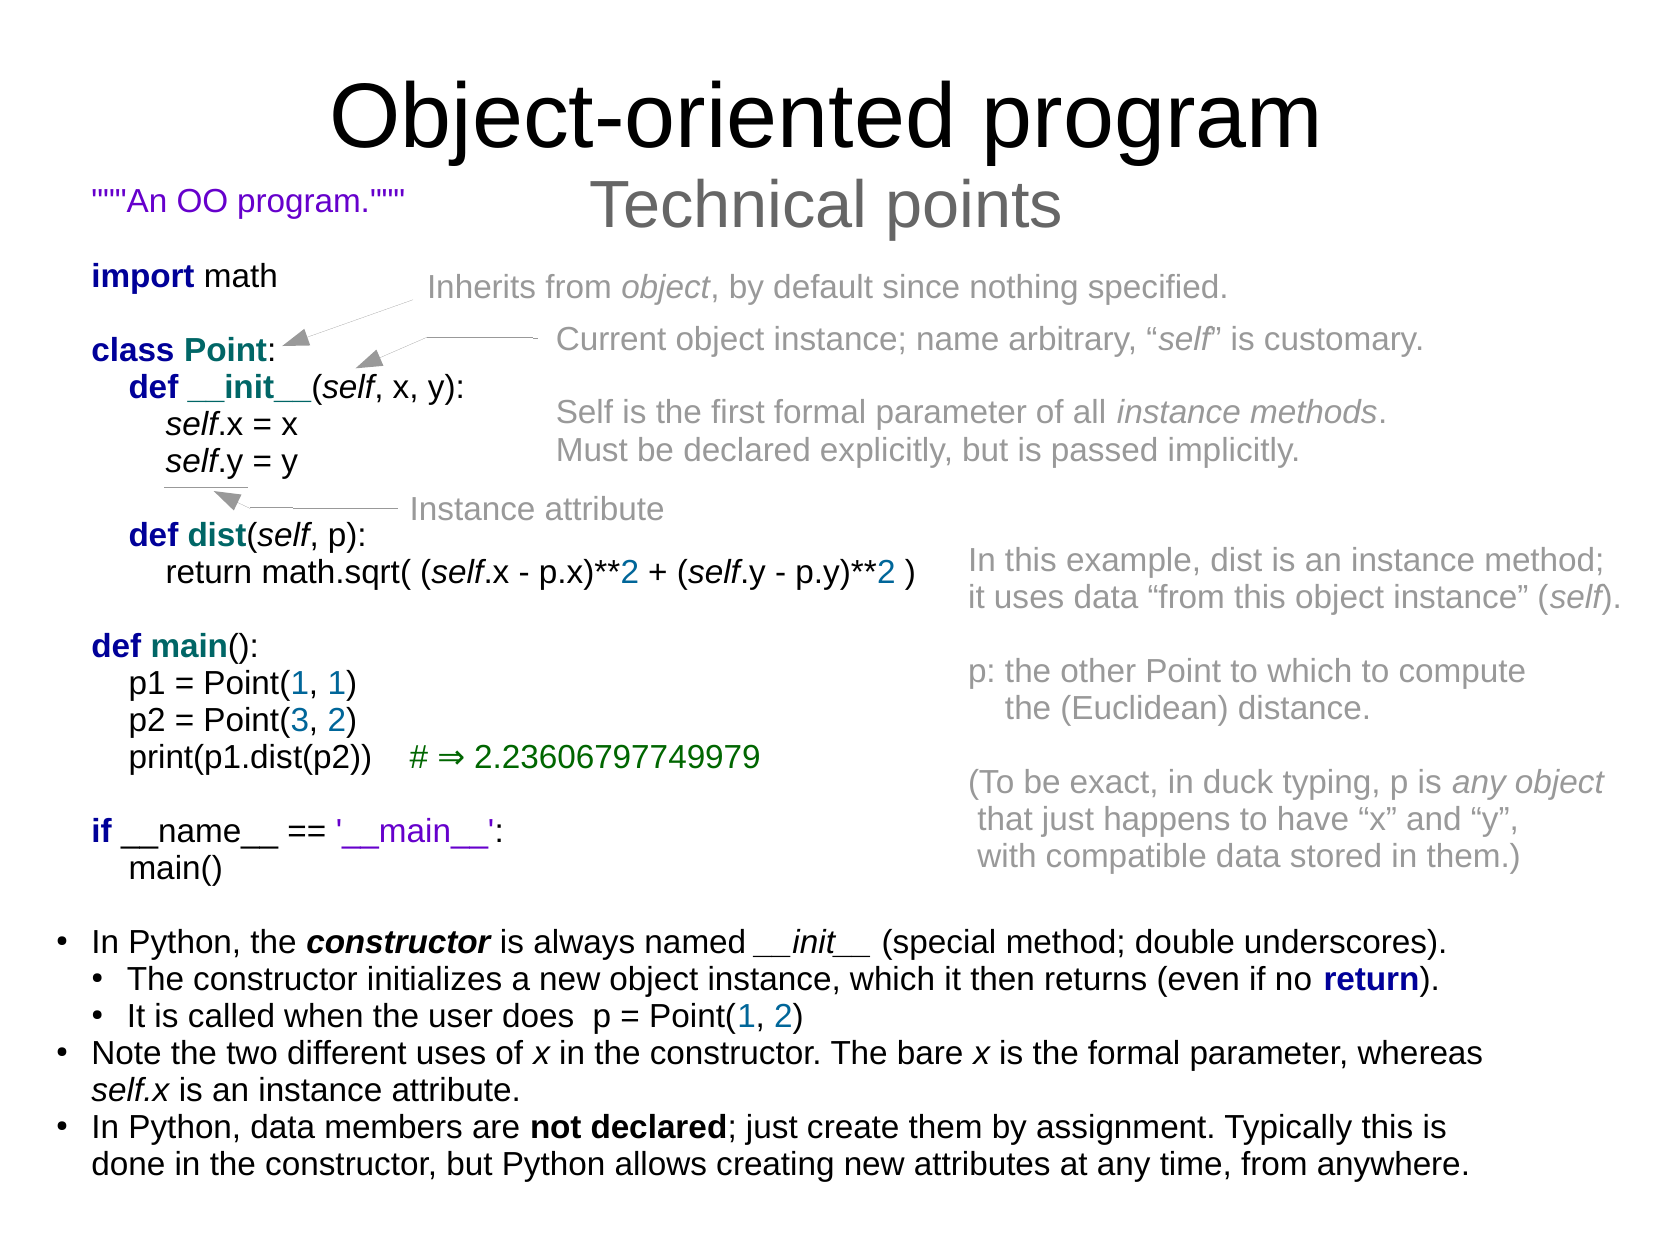

# Object-oriented program Technical points
"""An OO program."""
import math
class Point:
 def __init__(self, x, y):
 self.x = x
 self.y = y
 def dist(self, p):
 return math.sqrt( (self.x - p.x)**2 + (self.y - p.y)**2 )
def main():
 p1 = Point(1, 1)
 p2 = Point(3, 2)
 print(p1.dist(p2)) # ⇒ 2.23606797749979
if __name__ == '__main__':
 main()
In Python, the constructor is always named __init__ (special method; double underscores).
The constructor initializes a new object instance, which it then returns (even if no return).
It is called when the user does p = Point(1, 2)
Note the two different uses of x in the constructor. The bare x is the formal parameter, whereas self.x is an instance attribute.
In Python, data members are not declared; just create them by assignment. Typically this is done in the constructor, but Python allows creating new attributes at any time, from anywhere.
Inherits from object, by default since nothing specified.
Current object instance; name arbitrary, “self” is customary.
Self is the first formal parameter of all instance methods. Must be declared explicitly, but is passed implicitly.
Instance attribute
In this example, dist is an instance method;
it uses data “from this object instance” (self).
p: the other Point to which to compute
 the (Euclidean) distance.
(To be exact, in duck typing, p is any object
 that just happens to have “x” and “y”,
 with compatible data stored in them.)